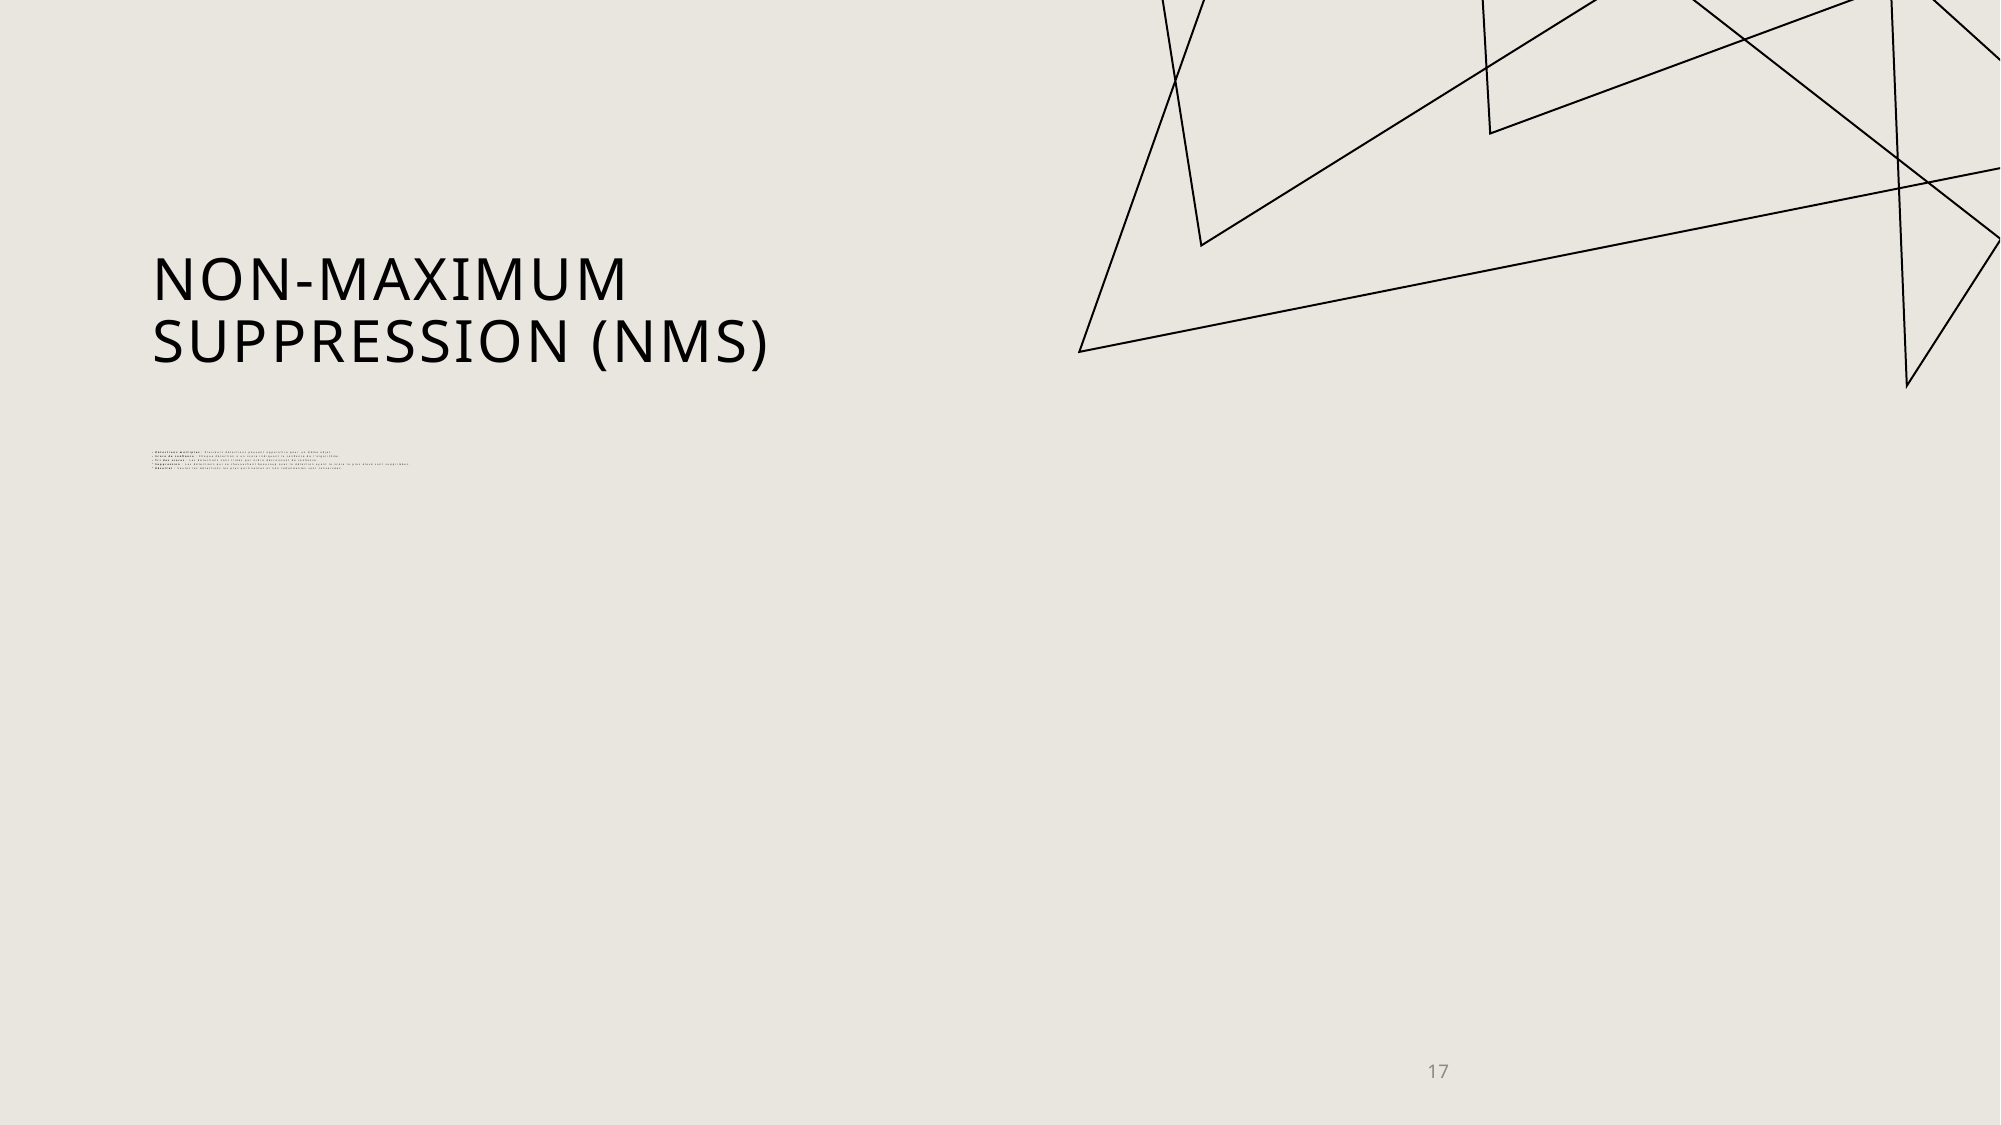

# Non-Maximum Suppression (NMS)
Détections multiples : Plusieurs détections peuvent apparaître pour un même objet.
Score de confiance : Chaque détection a un score indiquant la confiance de l'algorithme.
Tri des scores : Les détections sont triées par ordre décroissant de confiance.
Suppression : Les détections qui se chevauchent beaucoup avec la détection ayant le score le plus élevé sont supprimées.
Résultat : Seules les détections les plus pertinentes et non redondantes sont conservées.